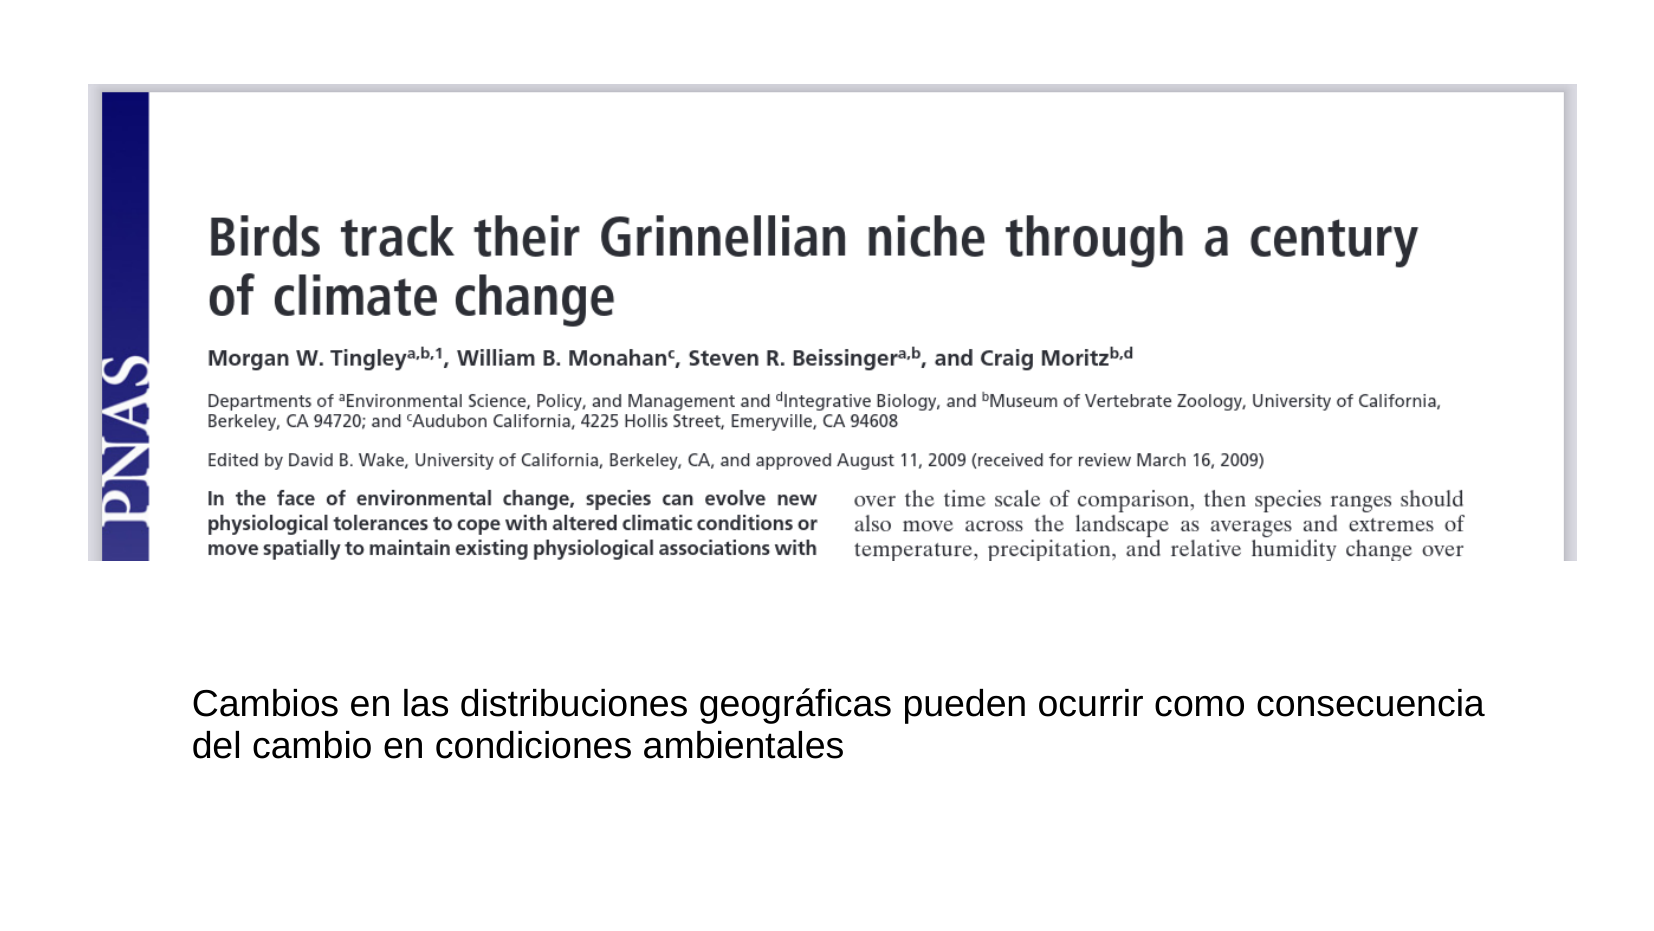

Cambios en las distribuciones geográficas pueden ocurrir como consecuencia del cambio en condiciones ambientales